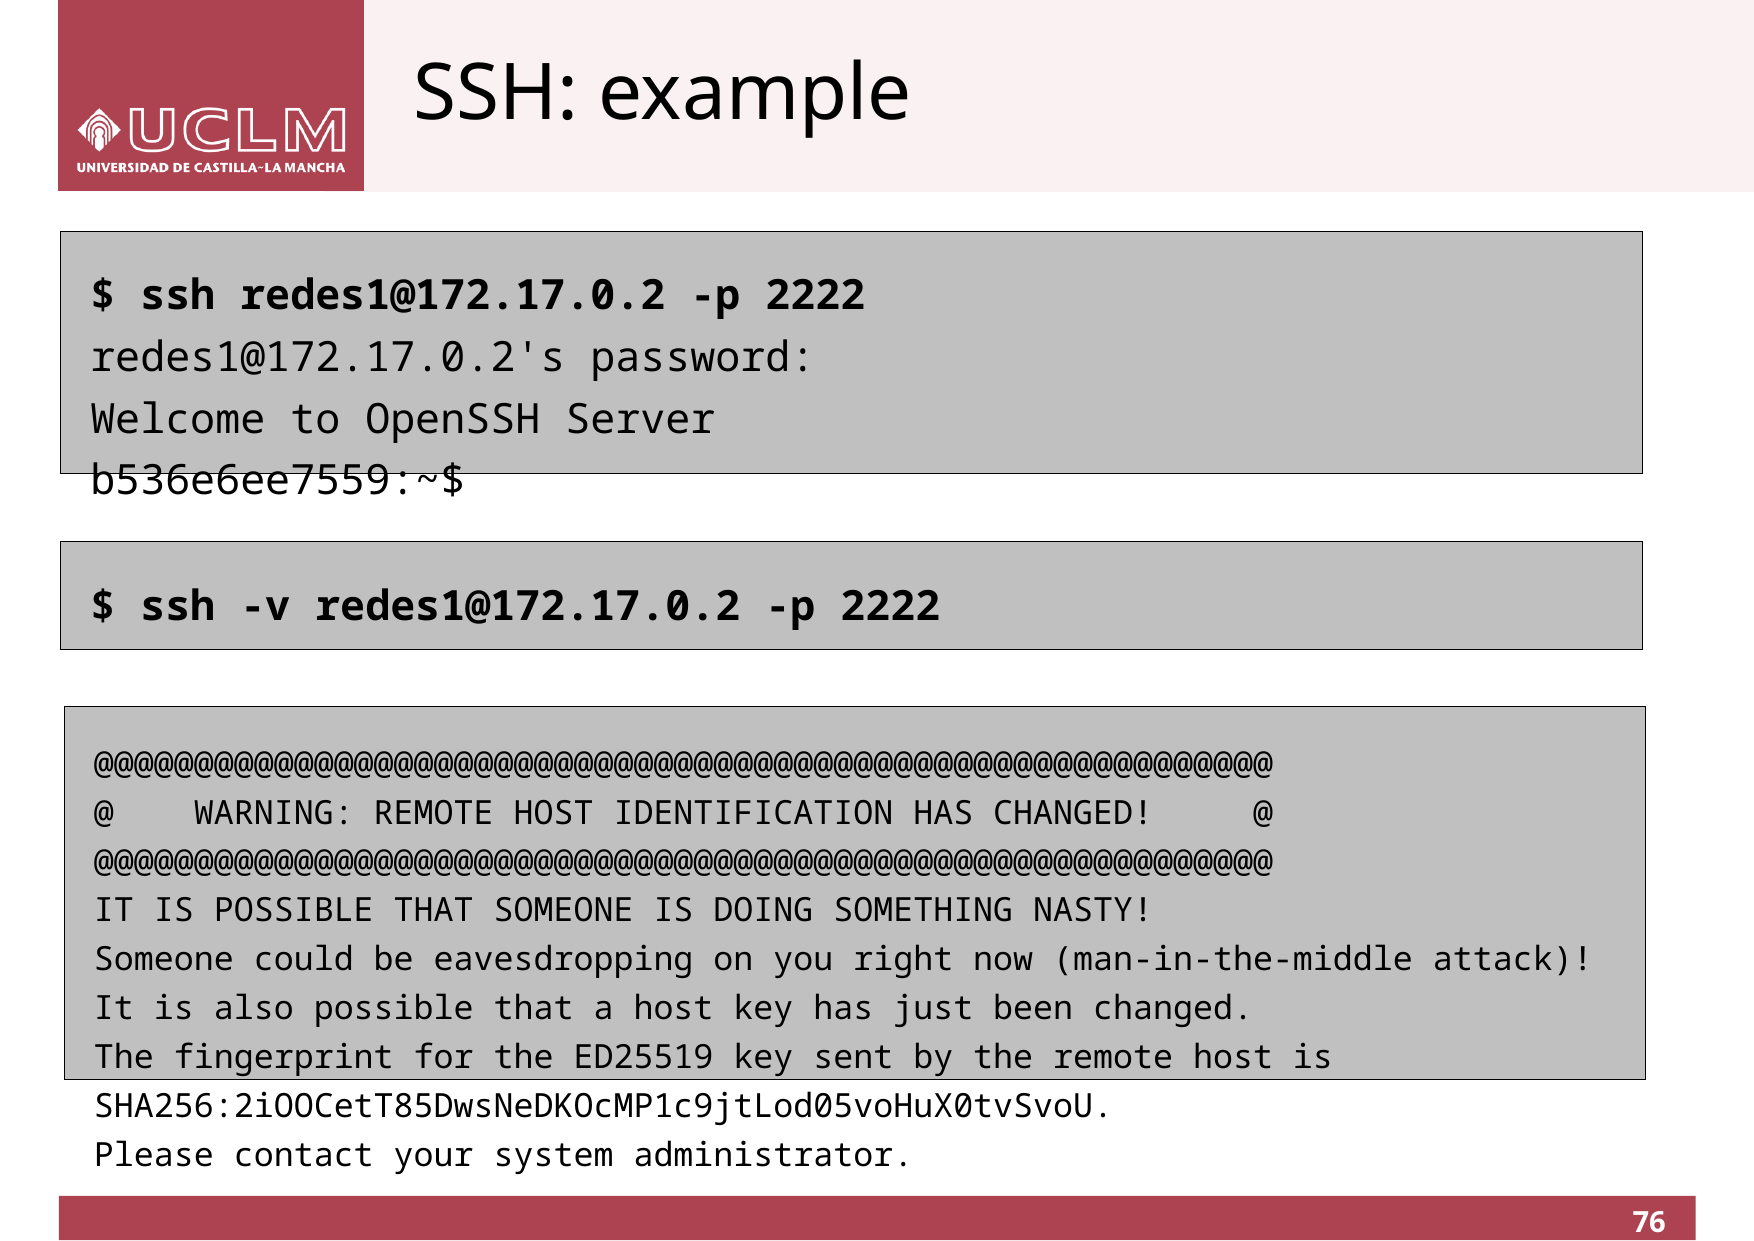

# SSH: example
$ ssh redes1@172.17.0.2 -p 2222
redes1@172.17.0.2's password:
Welcome to OpenSSH Server
b536e6ee7559:~$
$ ssh -v redes1@172.17.0.2 -p 2222
@@@@@@@@@@@@@@@@@@@@@@@@@@@@@@@@@@@@@@@@@@@@@@@@@@@@@@@@@@@
@ WARNING: REMOTE HOST IDENTIFICATION HAS CHANGED! @
@@@@@@@@@@@@@@@@@@@@@@@@@@@@@@@@@@@@@@@@@@@@@@@@@@@@@@@@@@@
IT IS POSSIBLE THAT SOMEONE IS DOING SOMETHING NASTY!
Someone could be eavesdropping on you right now (man-in-the-middle attack)!
It is also possible that a host key has just been changed.
The fingerprint for the ED25519 key sent by the remote host is
SHA256:2iOOCetT85DwsNeDKOcMP1c9jtLod05voHuX0tvSvoU.
Please contact your system administrator.
76